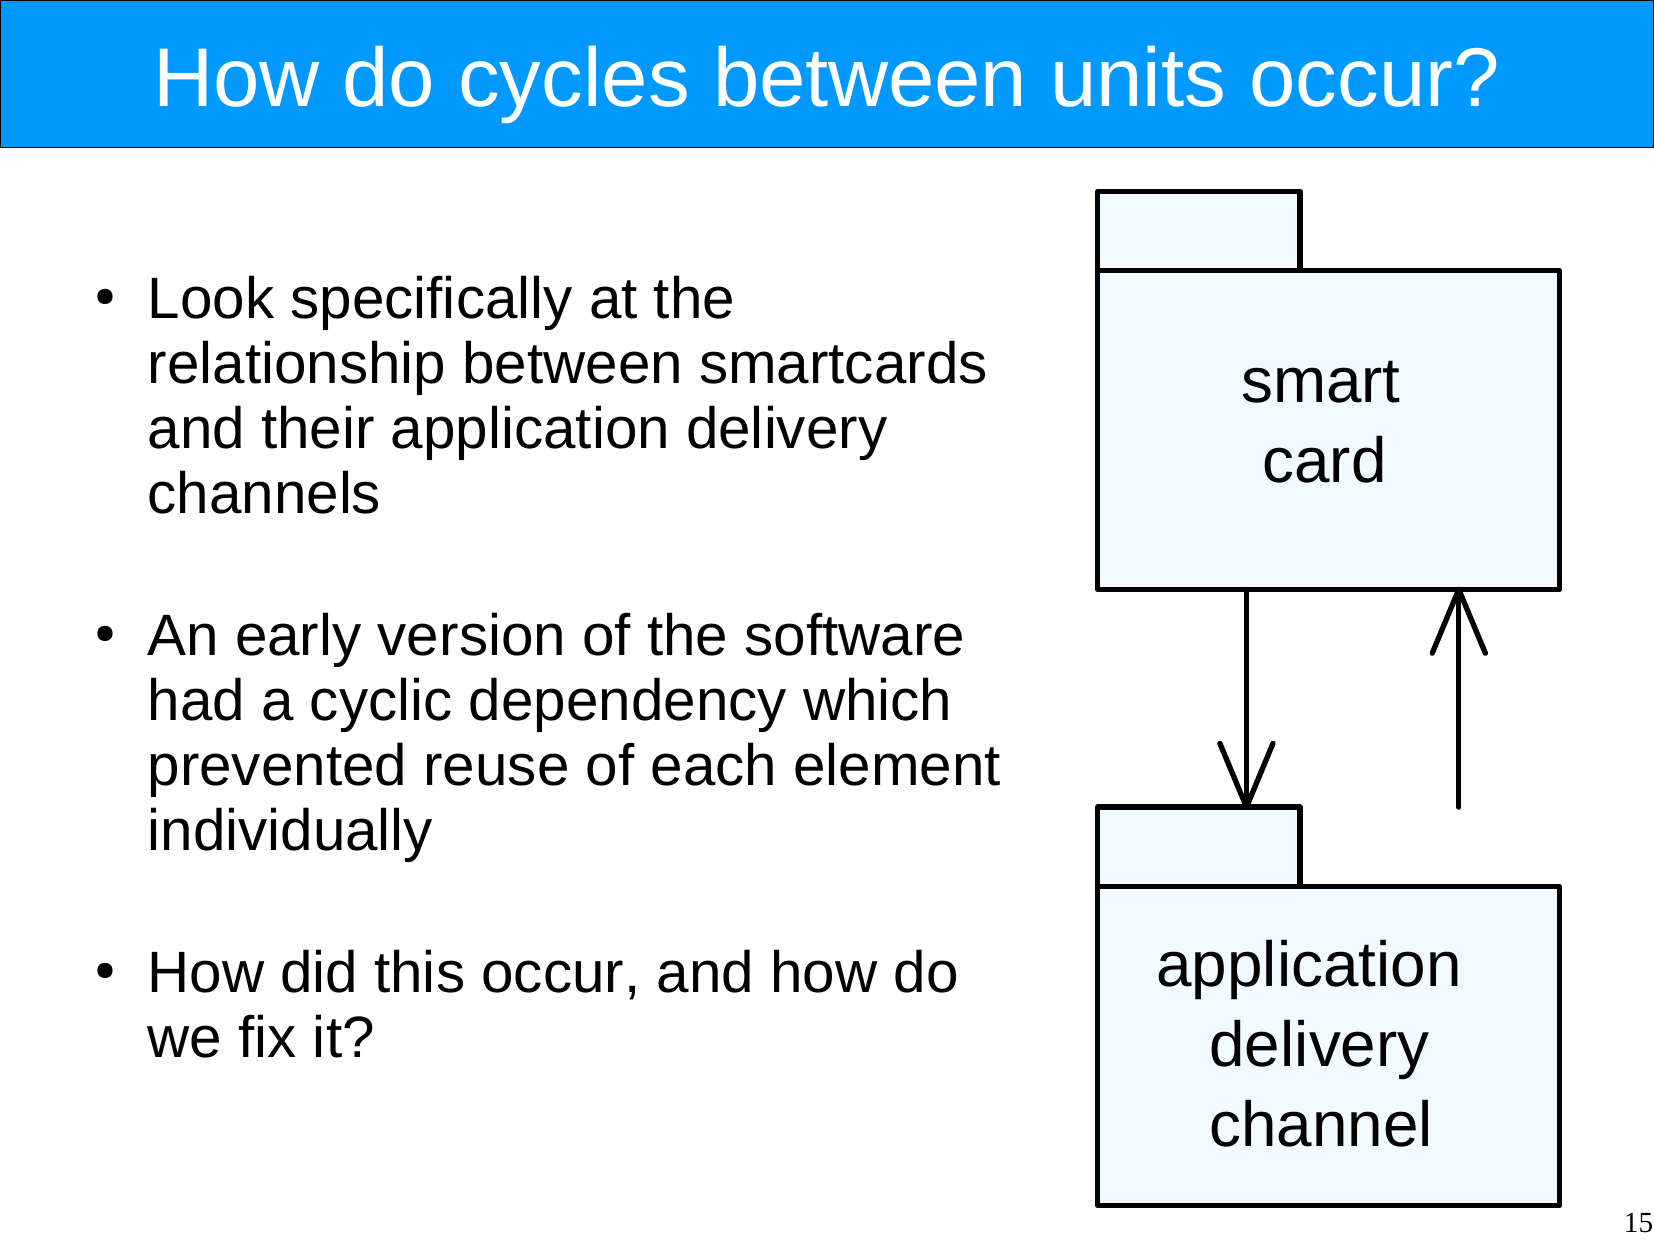

# How do cycles between units occur?
Look specifically at the relationship between smartcards and their application delivery channels
An early version of the software had a cyclic dependency which prevented reuse of each element individually
How did this occur, and how do we fix it?
15